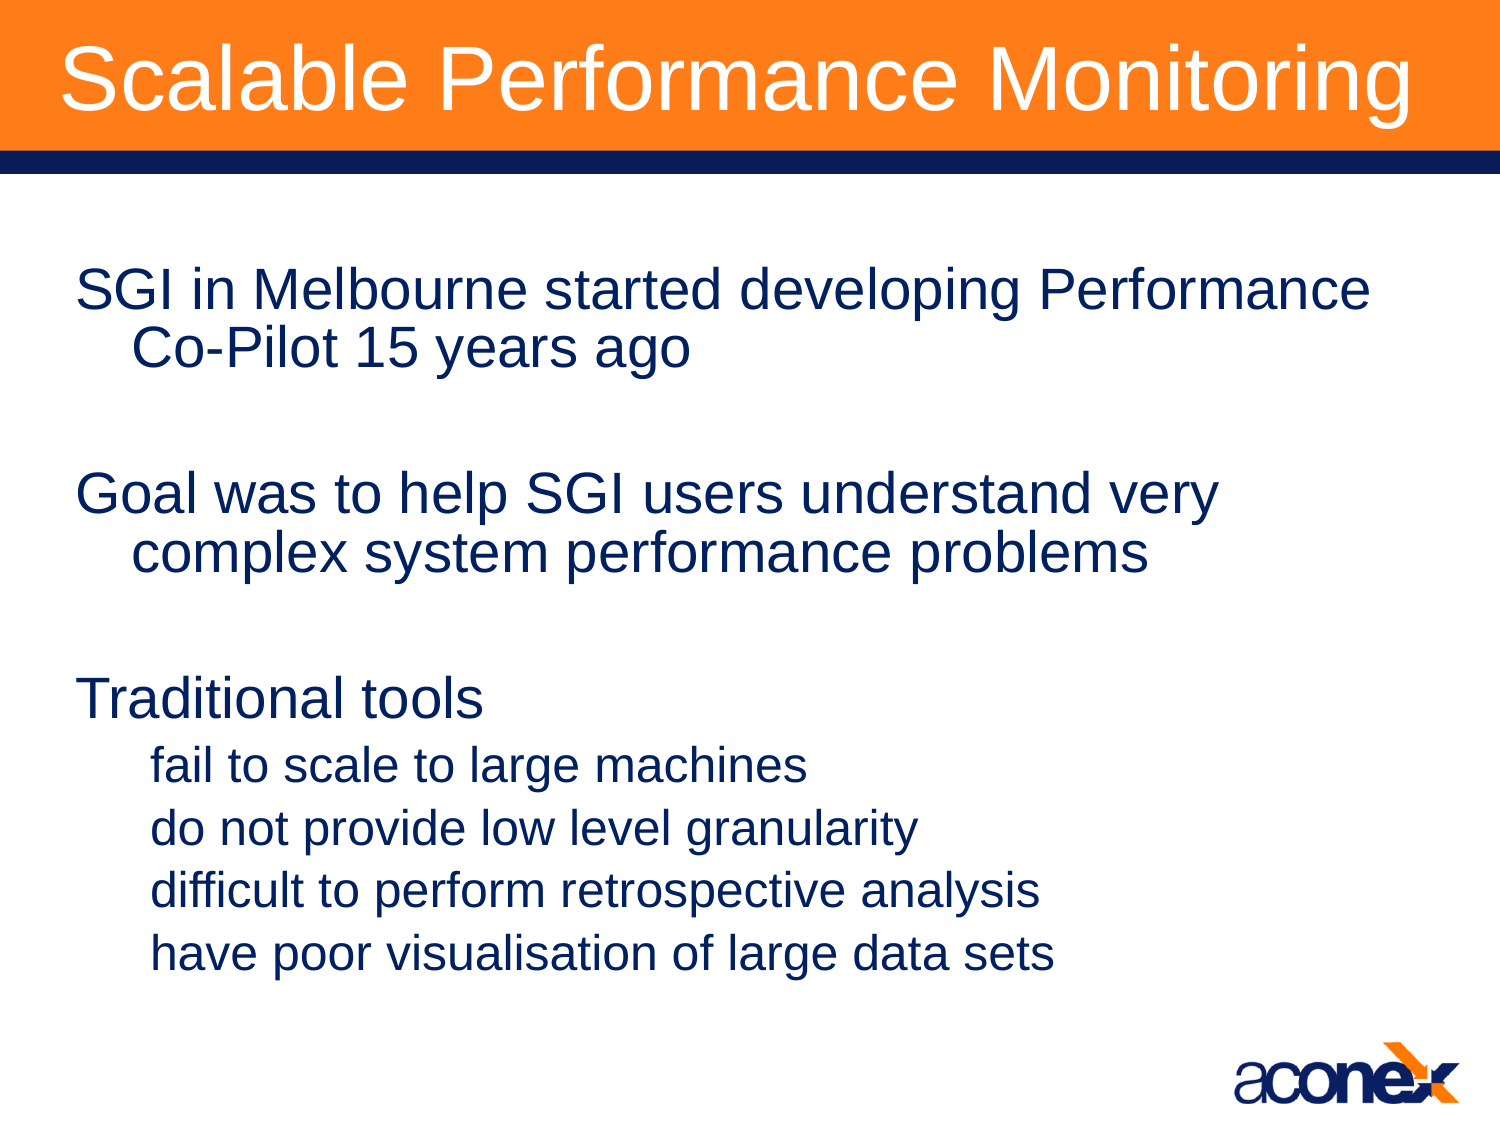

# Scalable Performance Monitoring
SGI in Melbourne started developing Performance Co-Pilot 15 years ago
Goal was to help SGI users understand very complex system performance problems
Traditional tools
fail to scale to large machines
do not provide low level granularity
difficult to perform retrospective analysis
have poor visualisation of large data sets